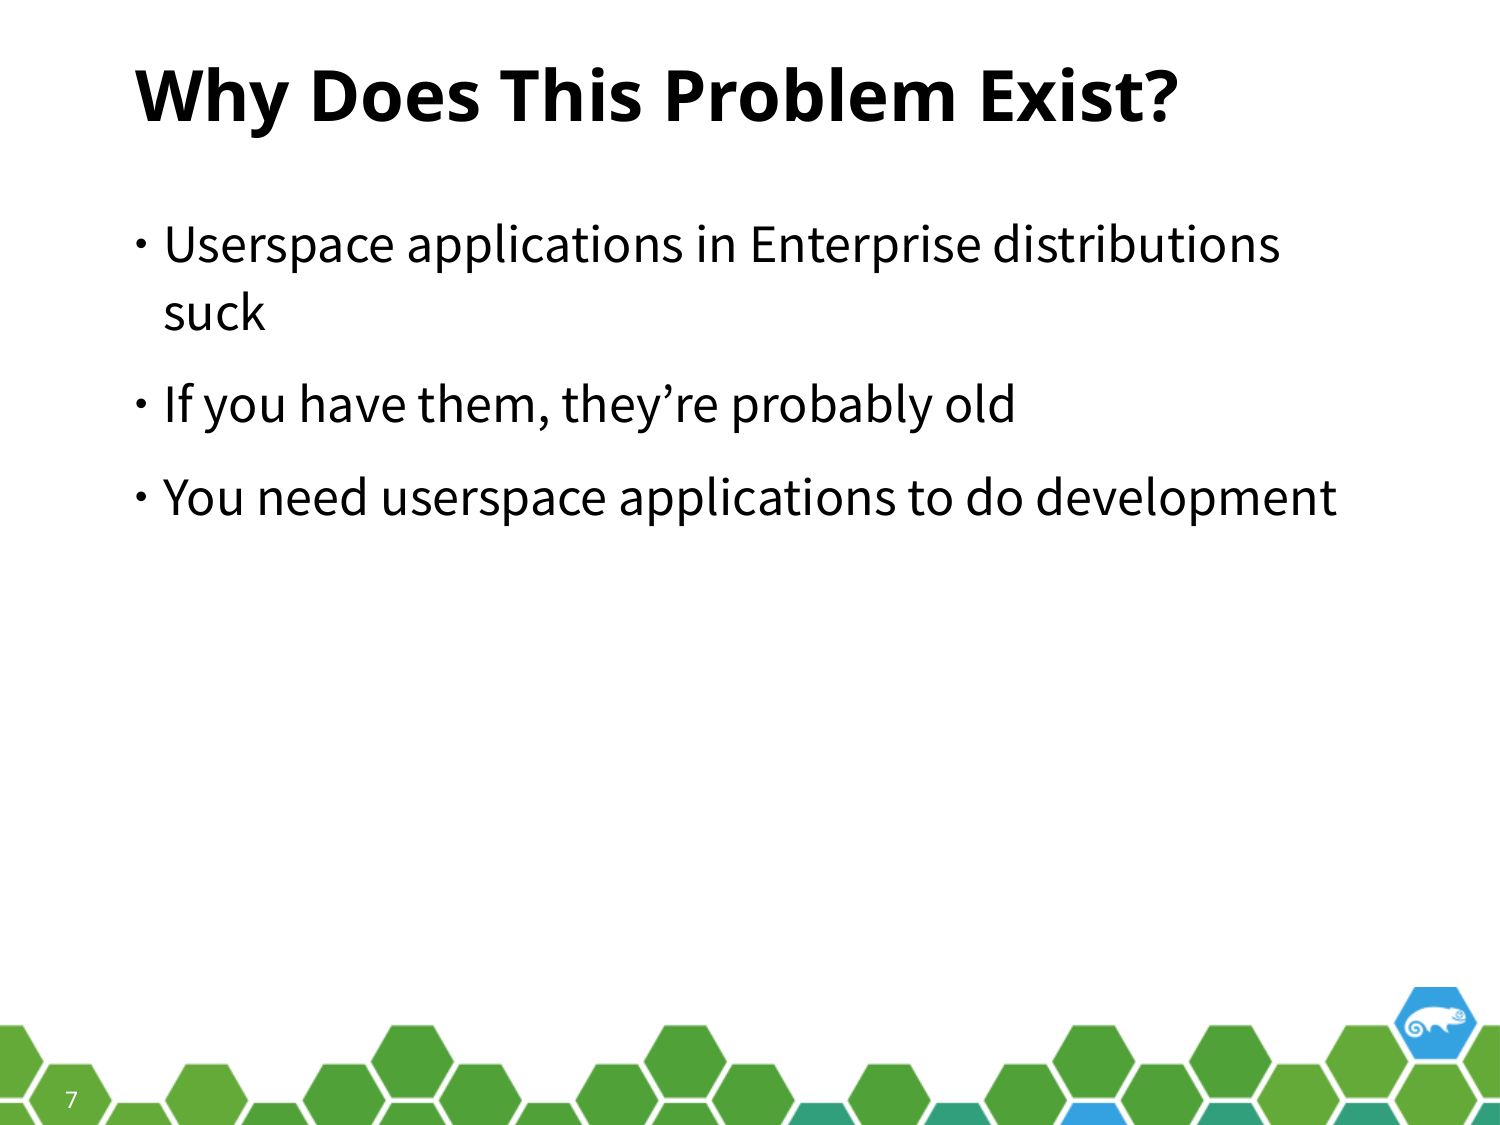

# Why Does This Problem Exist?
Userspace applications in Enterprise distributions suck
If you have them, they’re probably old
You need userspace applications to do development